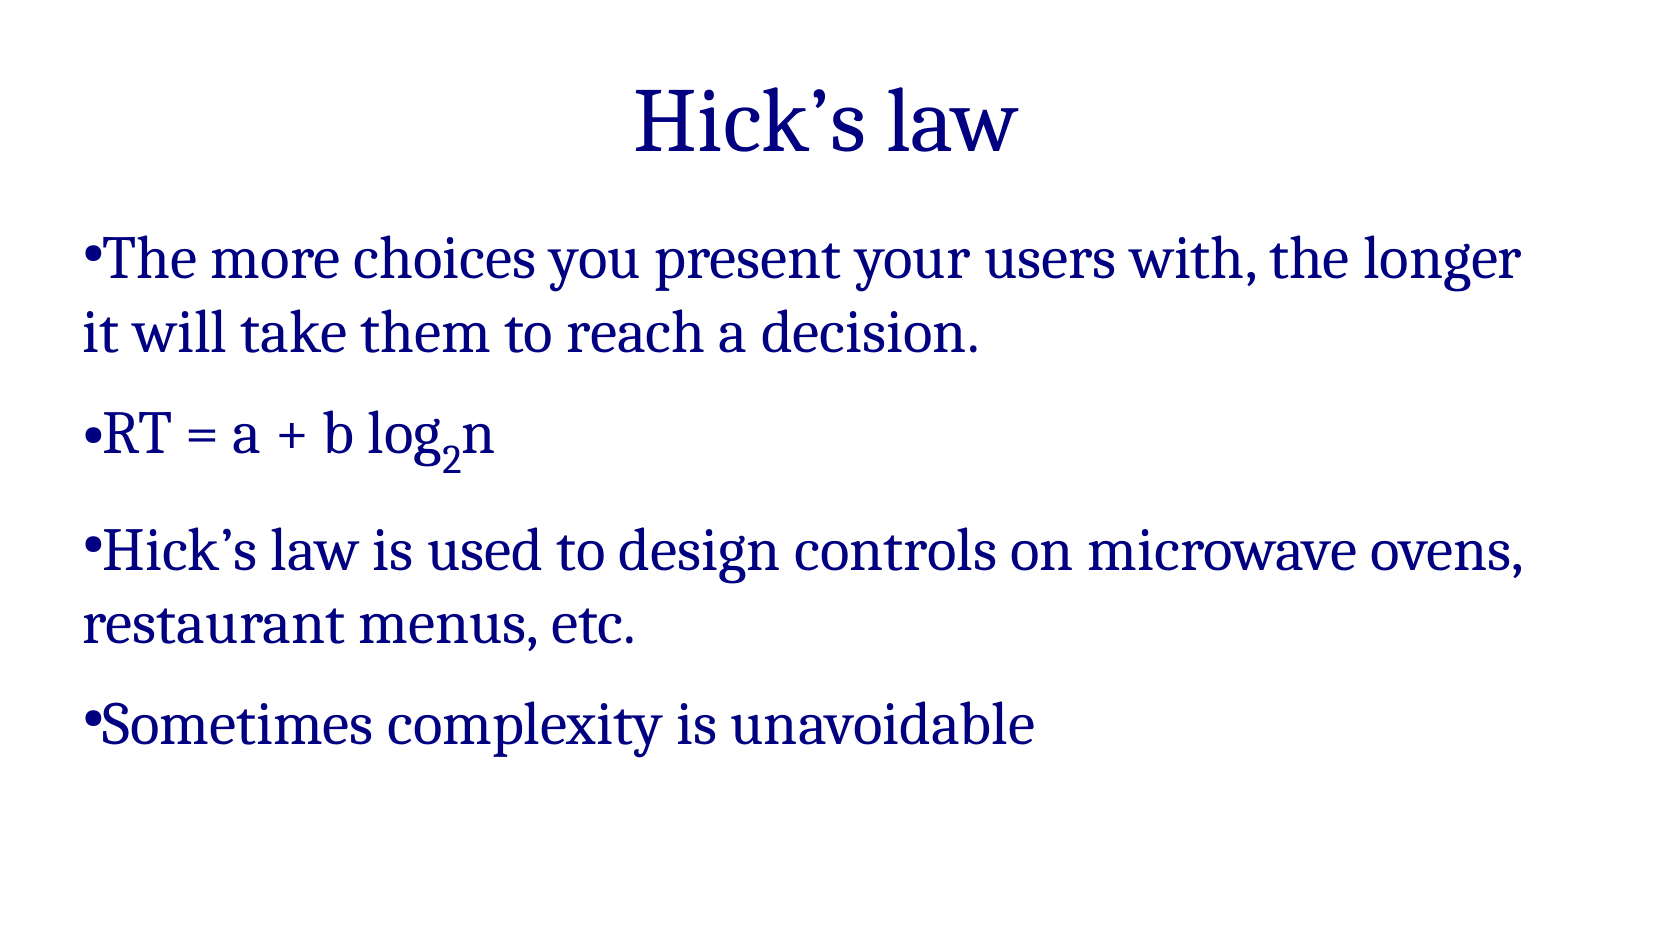

# Hick’s law
The more choices you present your users with, the longer it will take them to reach a decision.
RT = a + b log2n
Hick’s law is used to design controls on microwave ovens, restaurant menus, etc.
Sometimes complexity is unavoidable